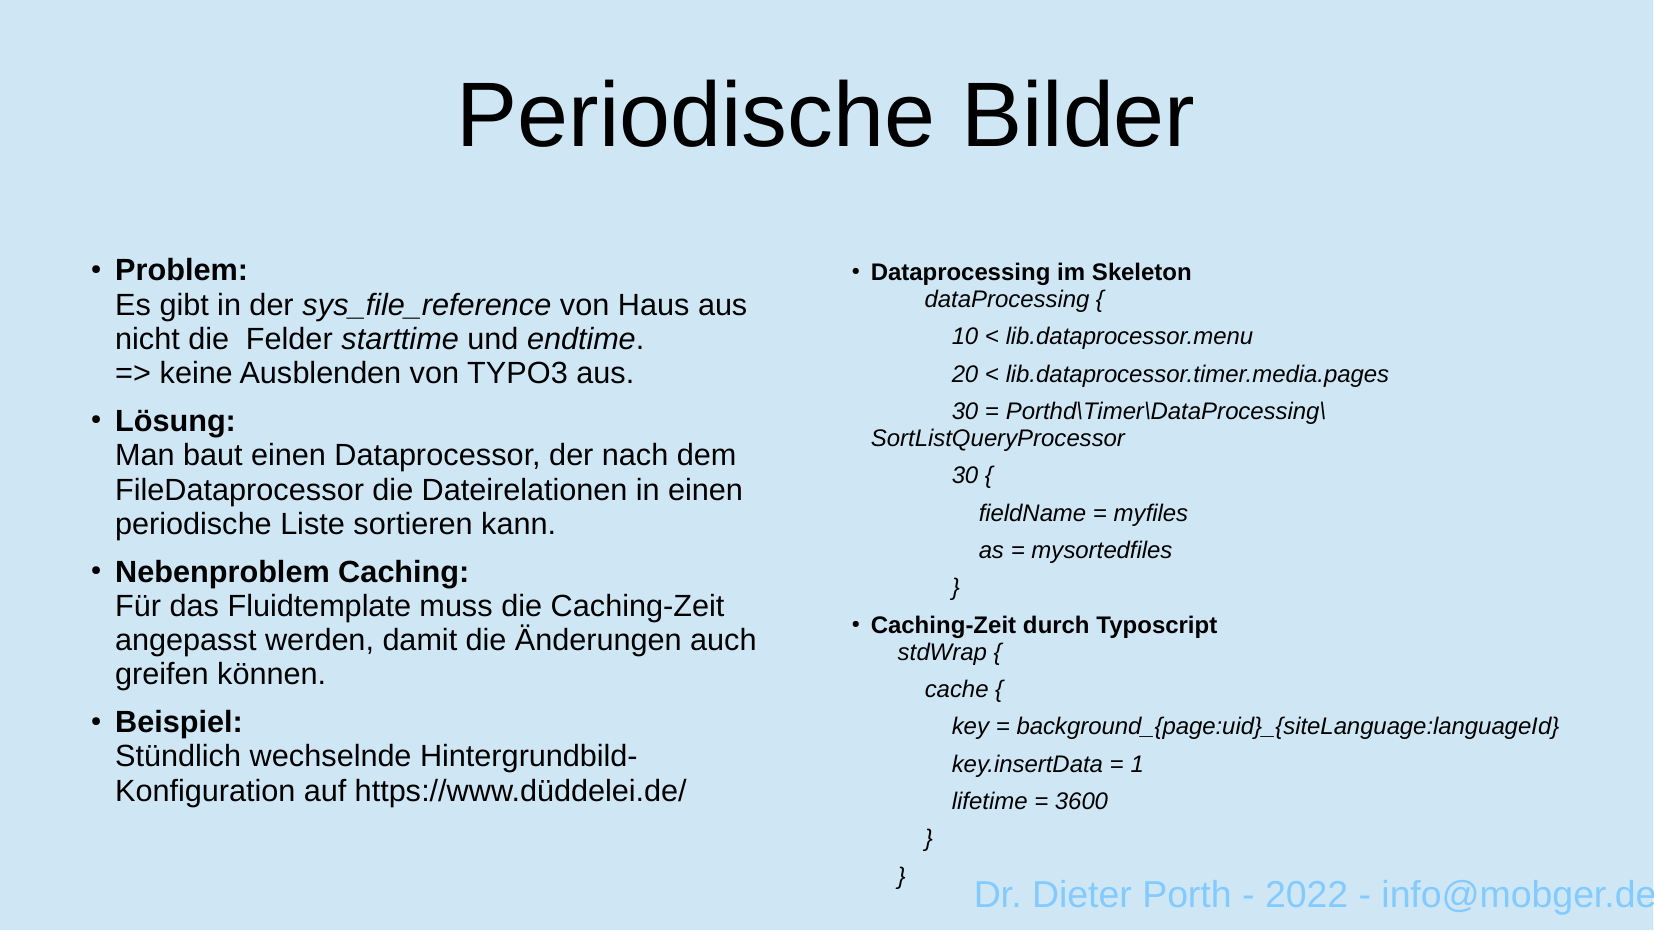

# Periodische Bilder
Problem:
Es gibt in der sys_file_reference von Haus aus nicht die Felder starttime und endtime.
=> keine Ausblenden von TYPO3 aus.
Lösung:
Man baut einen Dataprocessor, der nach dem FileDataprocessor die Dateirelationen in einen periodische Liste sortieren kann.
Nebenproblem Caching:
Für das Fluidtemplate muss die Caching-Zeit angepasst werden, damit die Änderungen auch greifen können.
Beispiel:
Stündlich wechselnde Hintergrundbild-Konfiguration auf https://www.düddelei.de/
Dataprocessing im Skeleton
 dataProcessing {
 10 < lib.dataprocessor.menu
 20 < lib.dataprocessor.timer.media.pages
 30 = Porthd\Timer\DataProcessing\SortListQueryProcessor
 30 {
 fieldName = myfiles
 as = mysortedfiles
 }
Caching-Zeit durch Typoscript
 stdWrap {
 cache {
 key = background_{page:uid}_{siteLanguage:languageId}
 key.insertData = 1
 lifetime = 3600
 }
 }
Dr. Dieter Porth - 2022 - info@mobger.de